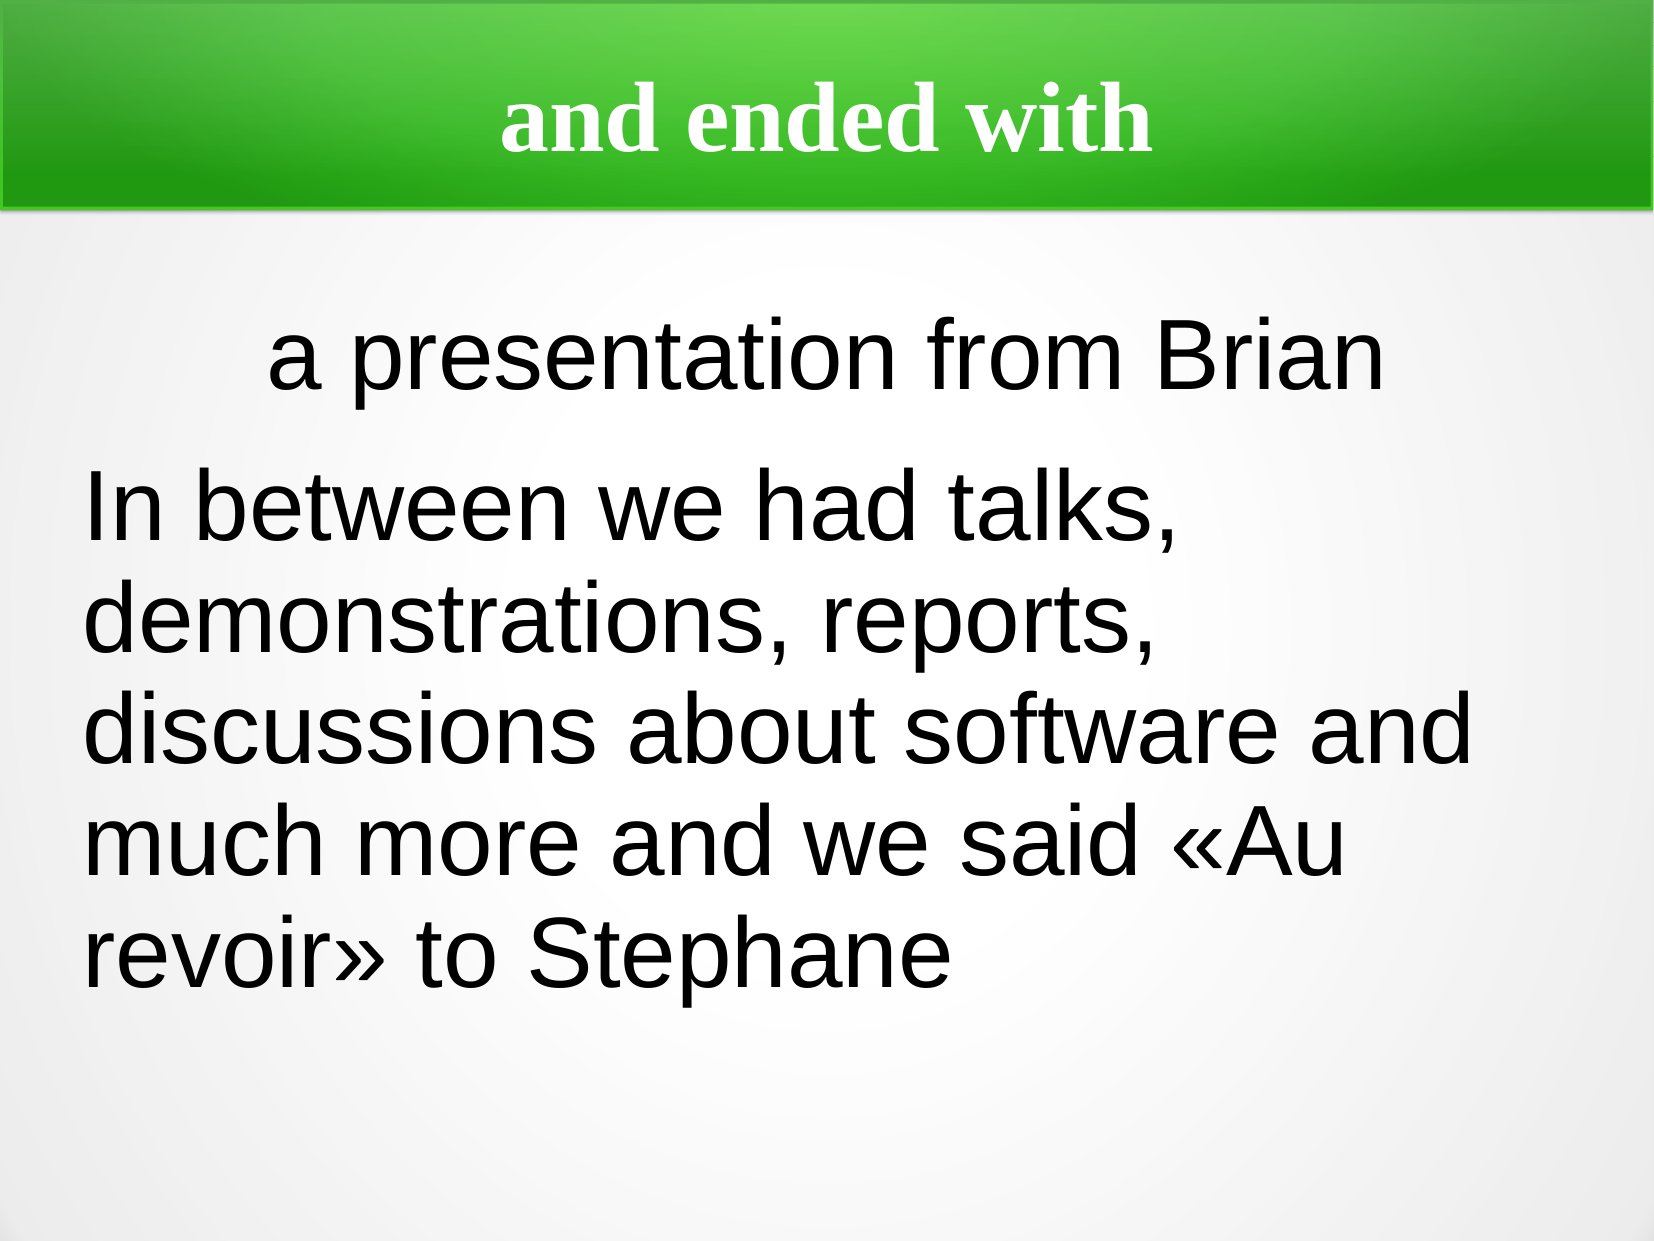

# and ended with
a presentation from Brian
In between we had talks, demonstrations, reports, discussions about software and much more and we said «Au revoir» to Stephane